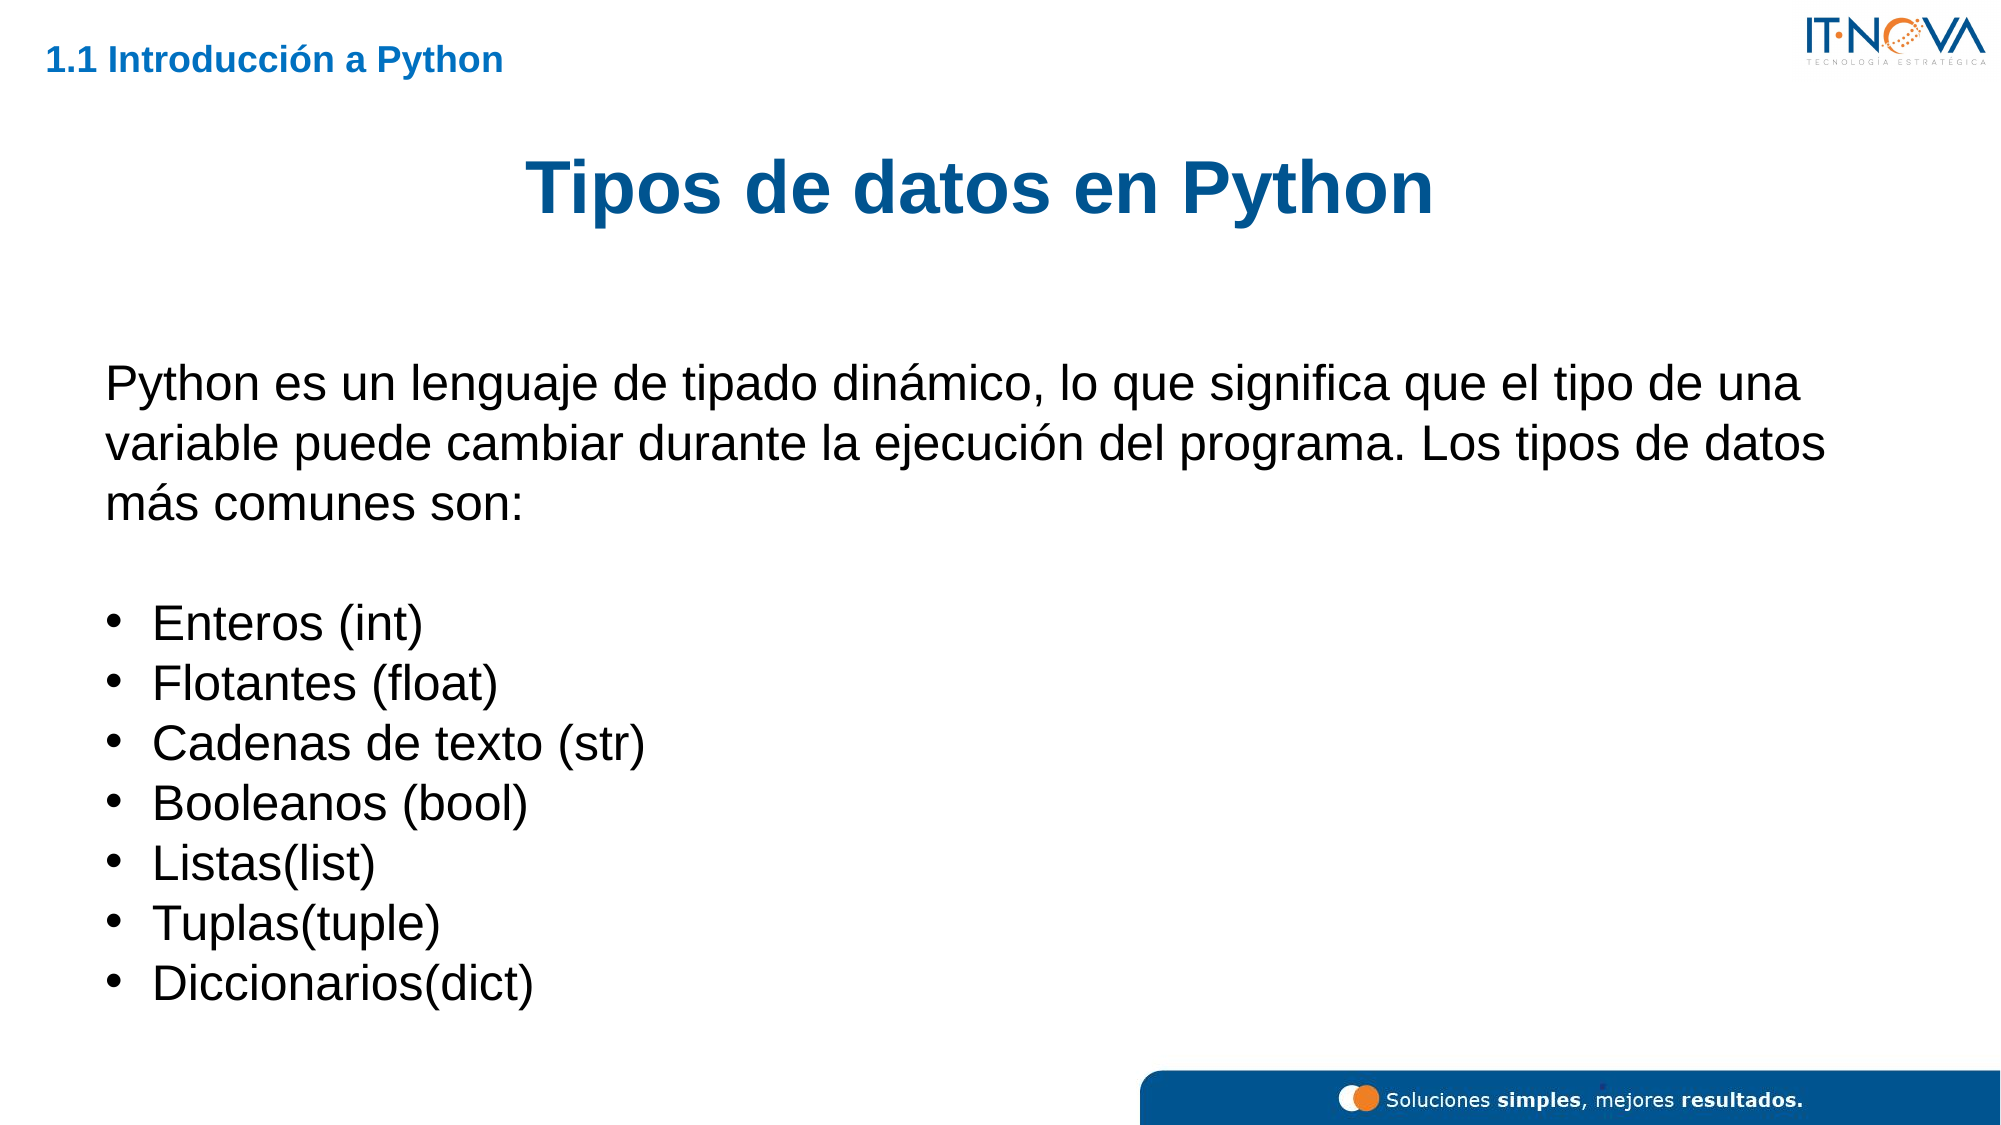

1.1 Introducción a Python
Tipos de datos en Python
Python es un lenguaje de tipado dinámico, lo que significa que el tipo de una variable puede cambiar durante la ejecución del programa. Los tipos de datos más comunes son:
Enteros (int)
Flotantes (float)
Cadenas de texto (str)
Booleanos (bool)
Listas(list)
Tuplas(tuple)
Diccionarios(dict)